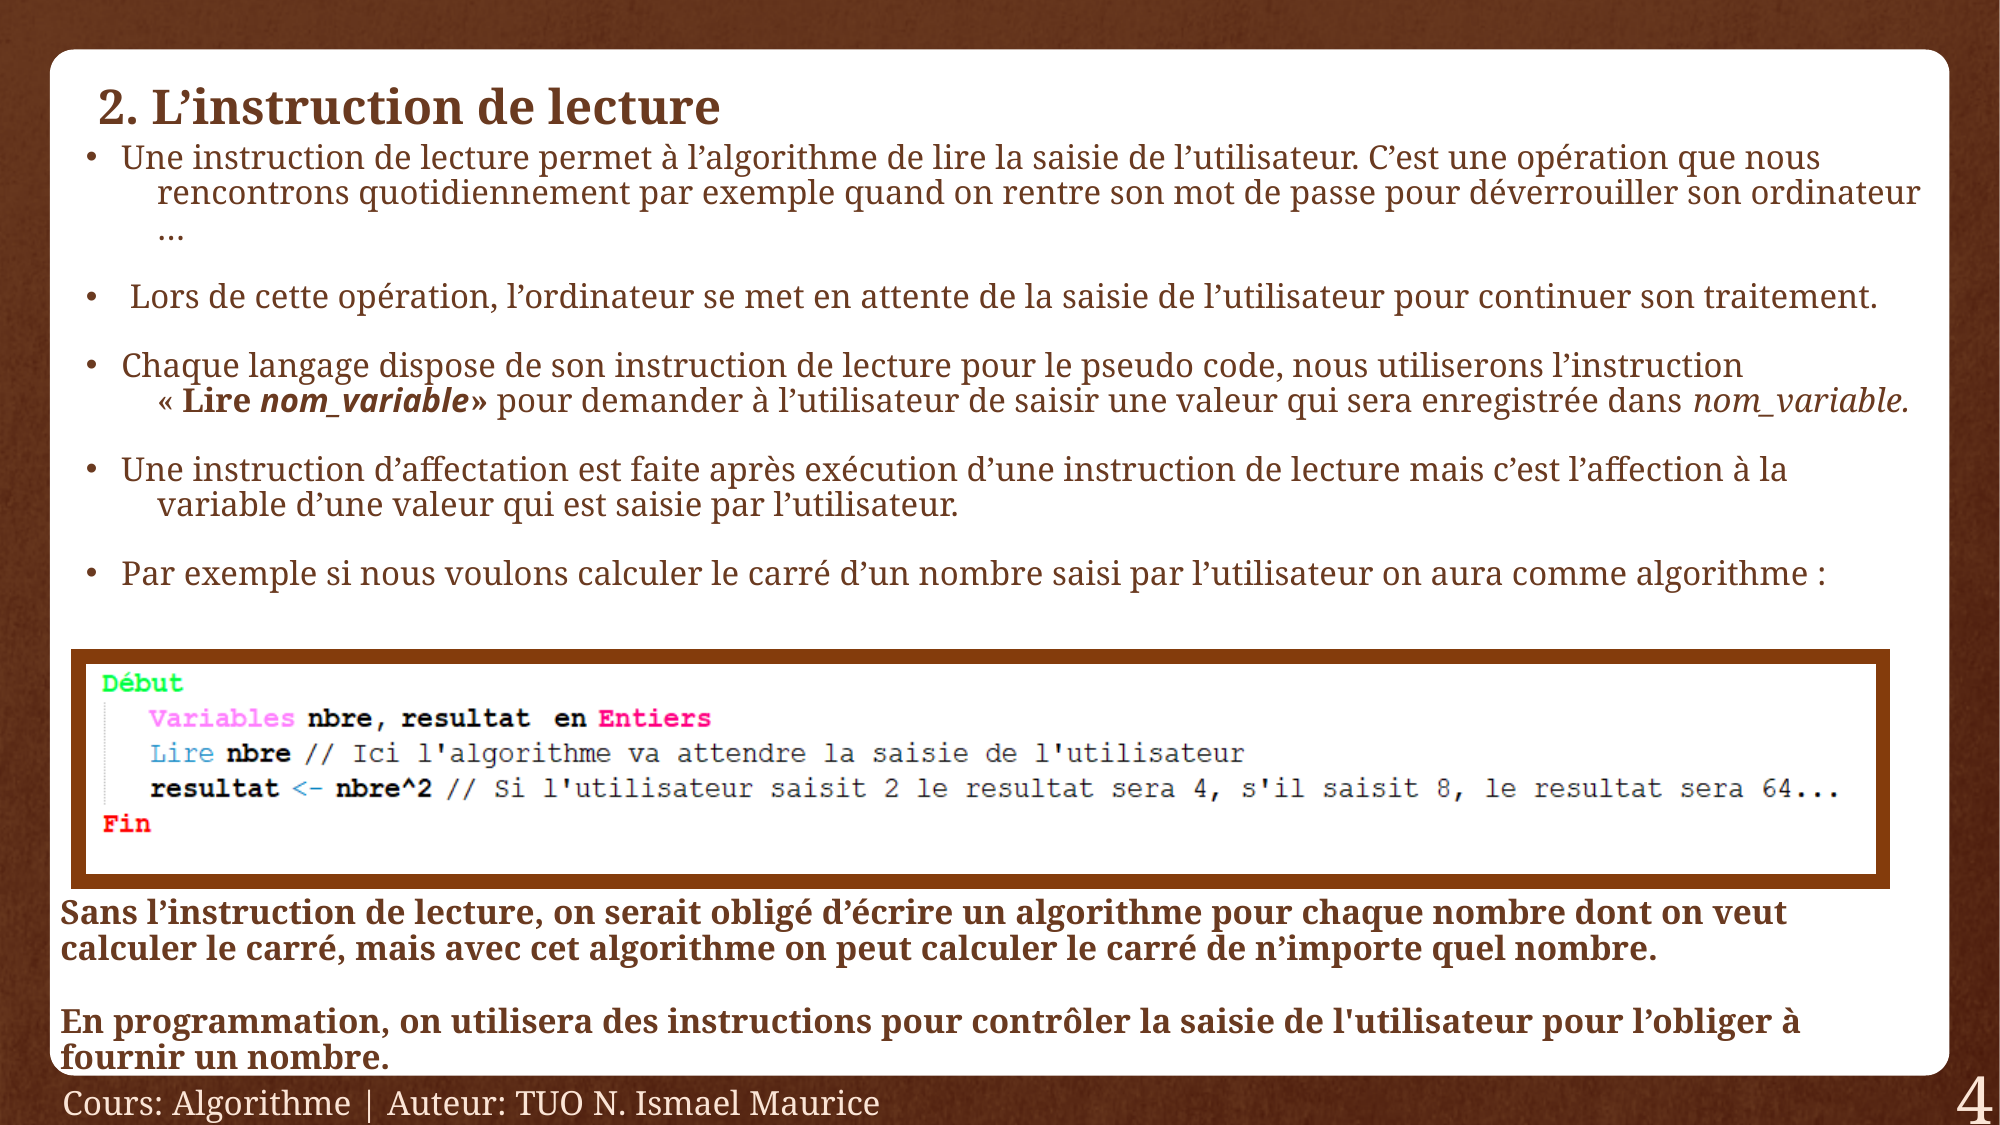

# 2. L’instruction de lecture
Une instruction de lecture permet à l’algorithme de lire la saisie de l’utilisateur. C’est une opération que nous rencontrons quotidiennement par exemple quand on rentre son mot de passe pour déverrouiller son ordinateur …
 Lors de cette opération, l’ordinateur se met en attente de la saisie de l’utilisateur pour continuer son traitement.
Chaque langage dispose de son instruction de lecture pour le pseudo code, nous utiliserons l’instruction « Lire nom_variable» pour demander à l’utilisateur de saisir une valeur qui sera enregistrée dans nom_variable.
Une instruction d’affectation est faite après exécution d’une instruction de lecture mais c’est l’affection à la variable d’une valeur qui est saisie par l’utilisateur.
Par exemple si nous voulons calculer le carré d’un nombre saisi par l’utilisateur on aura comme algorithme :
Sans l’instruction de lecture, on serait obligé d’écrire un algorithme pour chaque nombre dont on veut calculer le carré, mais avec cet algorithme on peut calculer le carré de n’importe quel nombre.
En programmation, on utilisera des instructions pour contrôler la saisie de l'utilisateur pour l’obliger à fournir un nombre.
Cours: Algorithme | Auteur: TUO N. Ismael Maurice